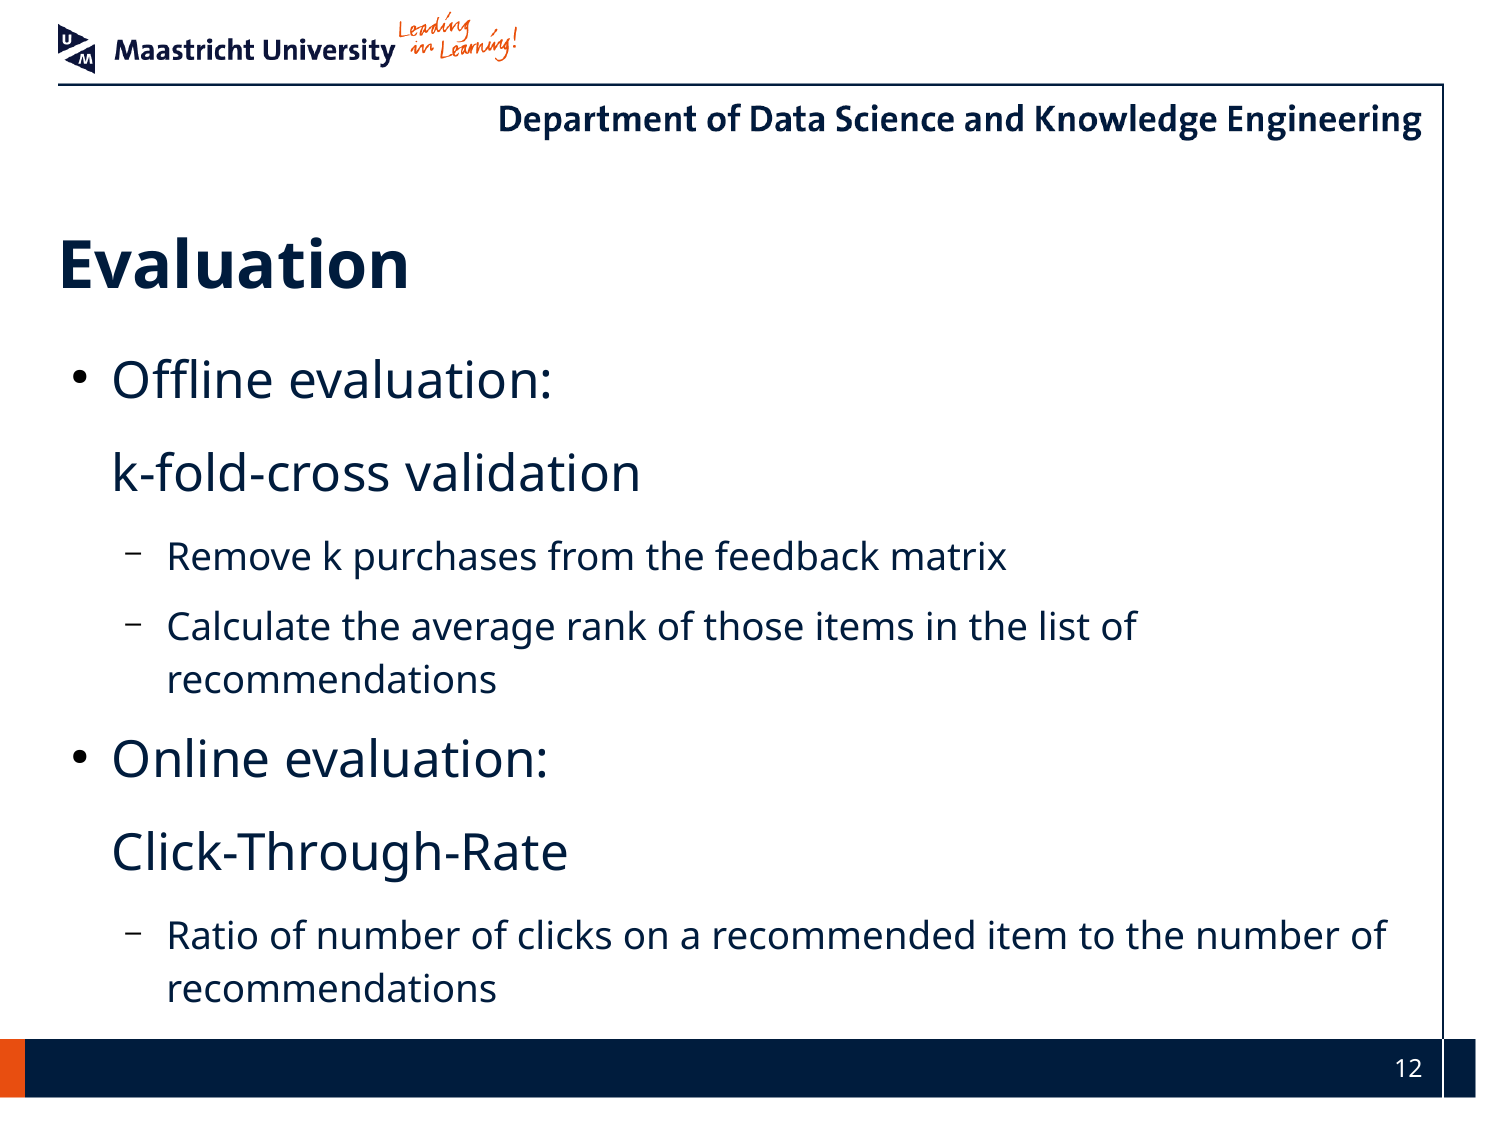

# Evaluation
Offline evaluation:
k-fold-cross validation
Remove k purchases from the feedback matrix
Calculate the average rank of those items in the list of recommendations
Online evaluation:
Click-Through-Rate
Ratio of number of clicks on a recommended item to the number of recommendations